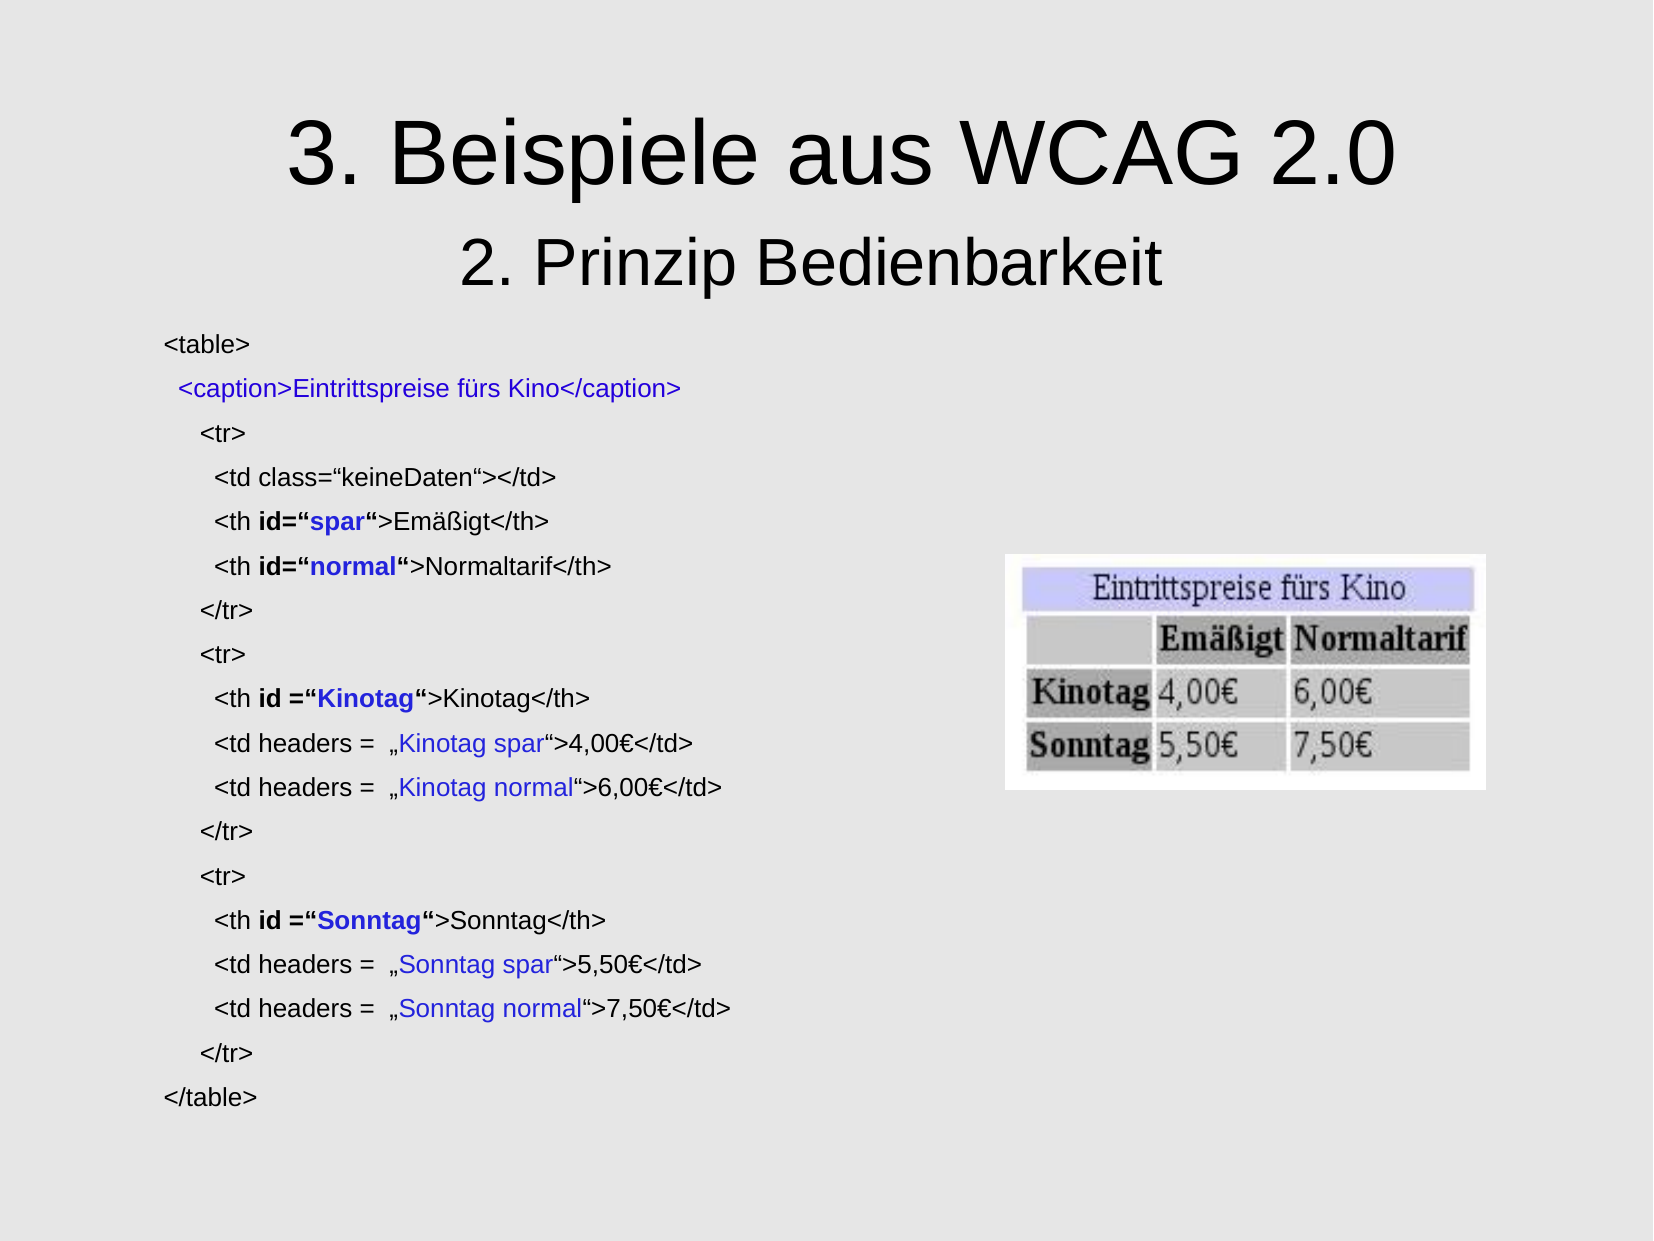

3. Beispiele aus WCAG 2.0
# 2. Prinzip Bedienbarkeit
<table>
 <caption>Eintrittspreise fürs Kino</caption>
 <tr>
 <td class=“keineDaten“></td>
 <th id=“spar“>Emäßigt</th>
 <th id=“normal“>Normaltarif</th>
 </tr>
 <tr>
 <th id =“Kinotag“>Kinotag</th>
 <td headers = „Kinotag spar“>4,00€</td>
 <td headers = „Kinotag normal“>6,00€</td>
 </tr>
 <tr>
 <th id =“Sonntag“>Sonntag</th>
 <td headers = „Sonntag spar“>5,50€</td>
 <td headers = „Sonntag normal“>7,50€</td>
 </tr>
</table>